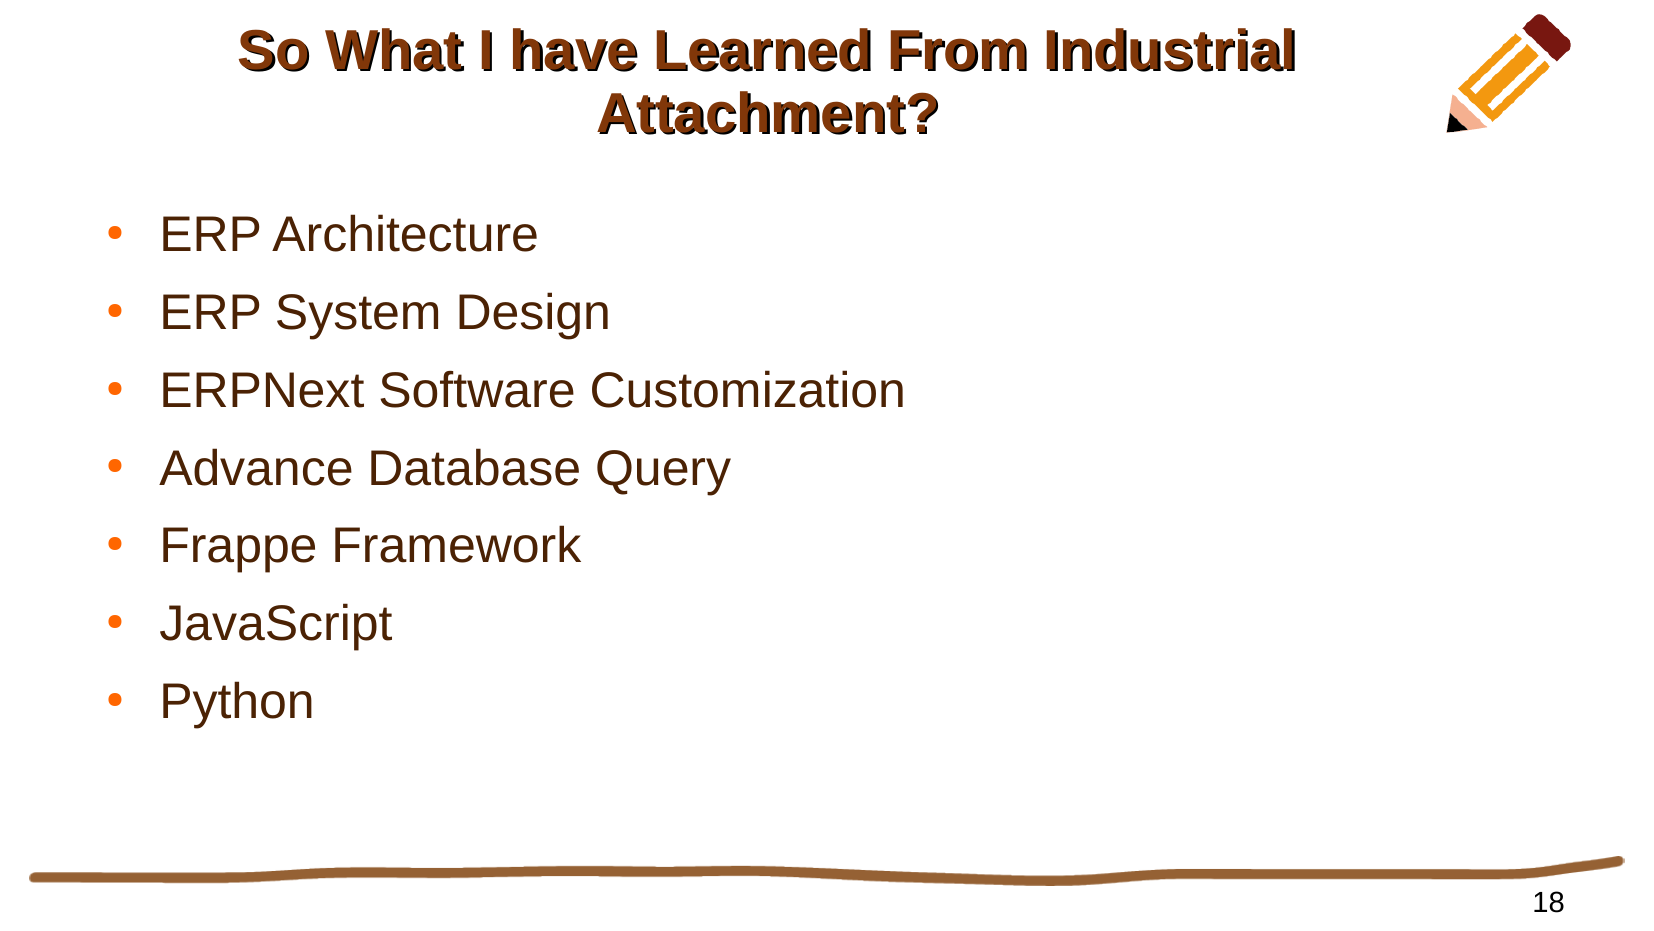

# So What I have Learned From Industrial Attachment?
ERP Architecture
ERP System Design
ERPNext Software Customization
Advance Database Query
Frappe Framework
JavaScript
Python
18